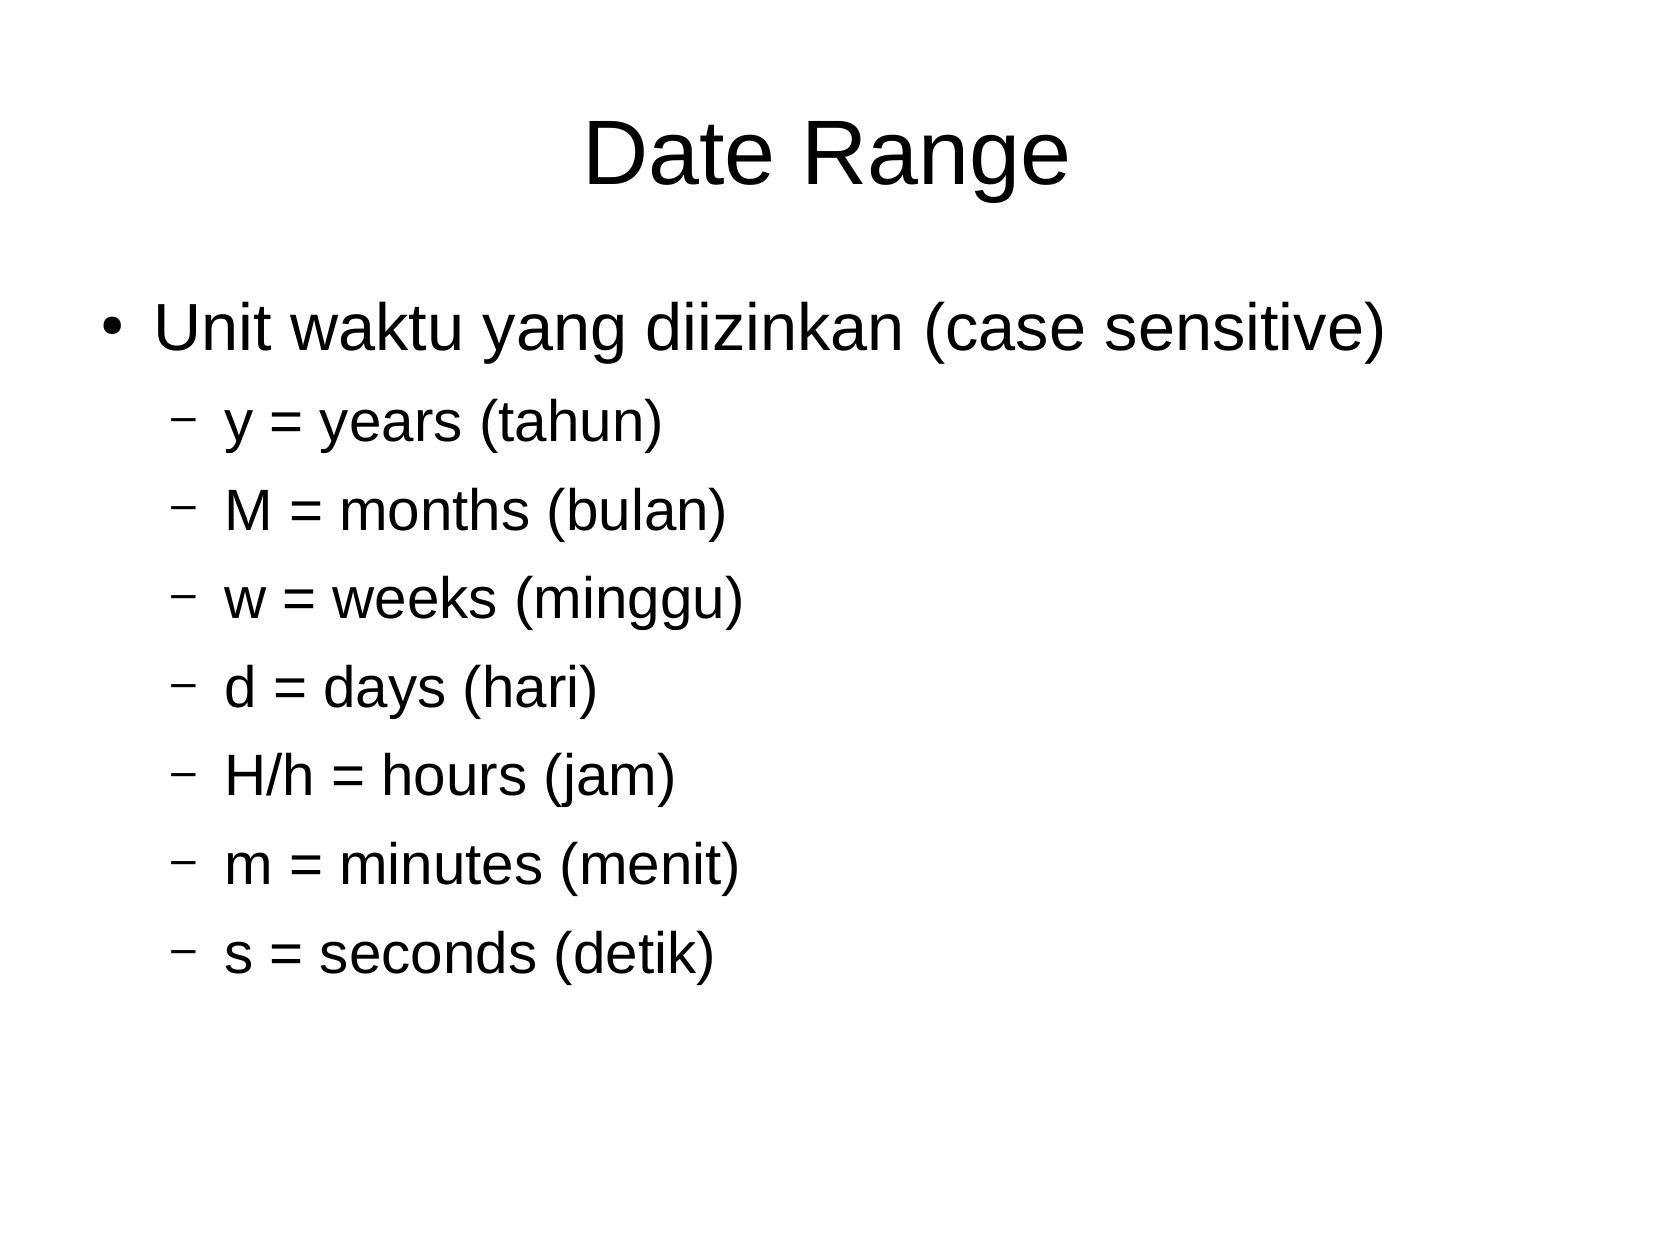

# Date Range
Unit waktu yang diizinkan (case sensitive)
y = years (tahun)
M = months (bulan)
w = weeks (minggu)
d = days (hari)
H/h = hours (jam)
m = minutes (menit)
s = seconds (detik)